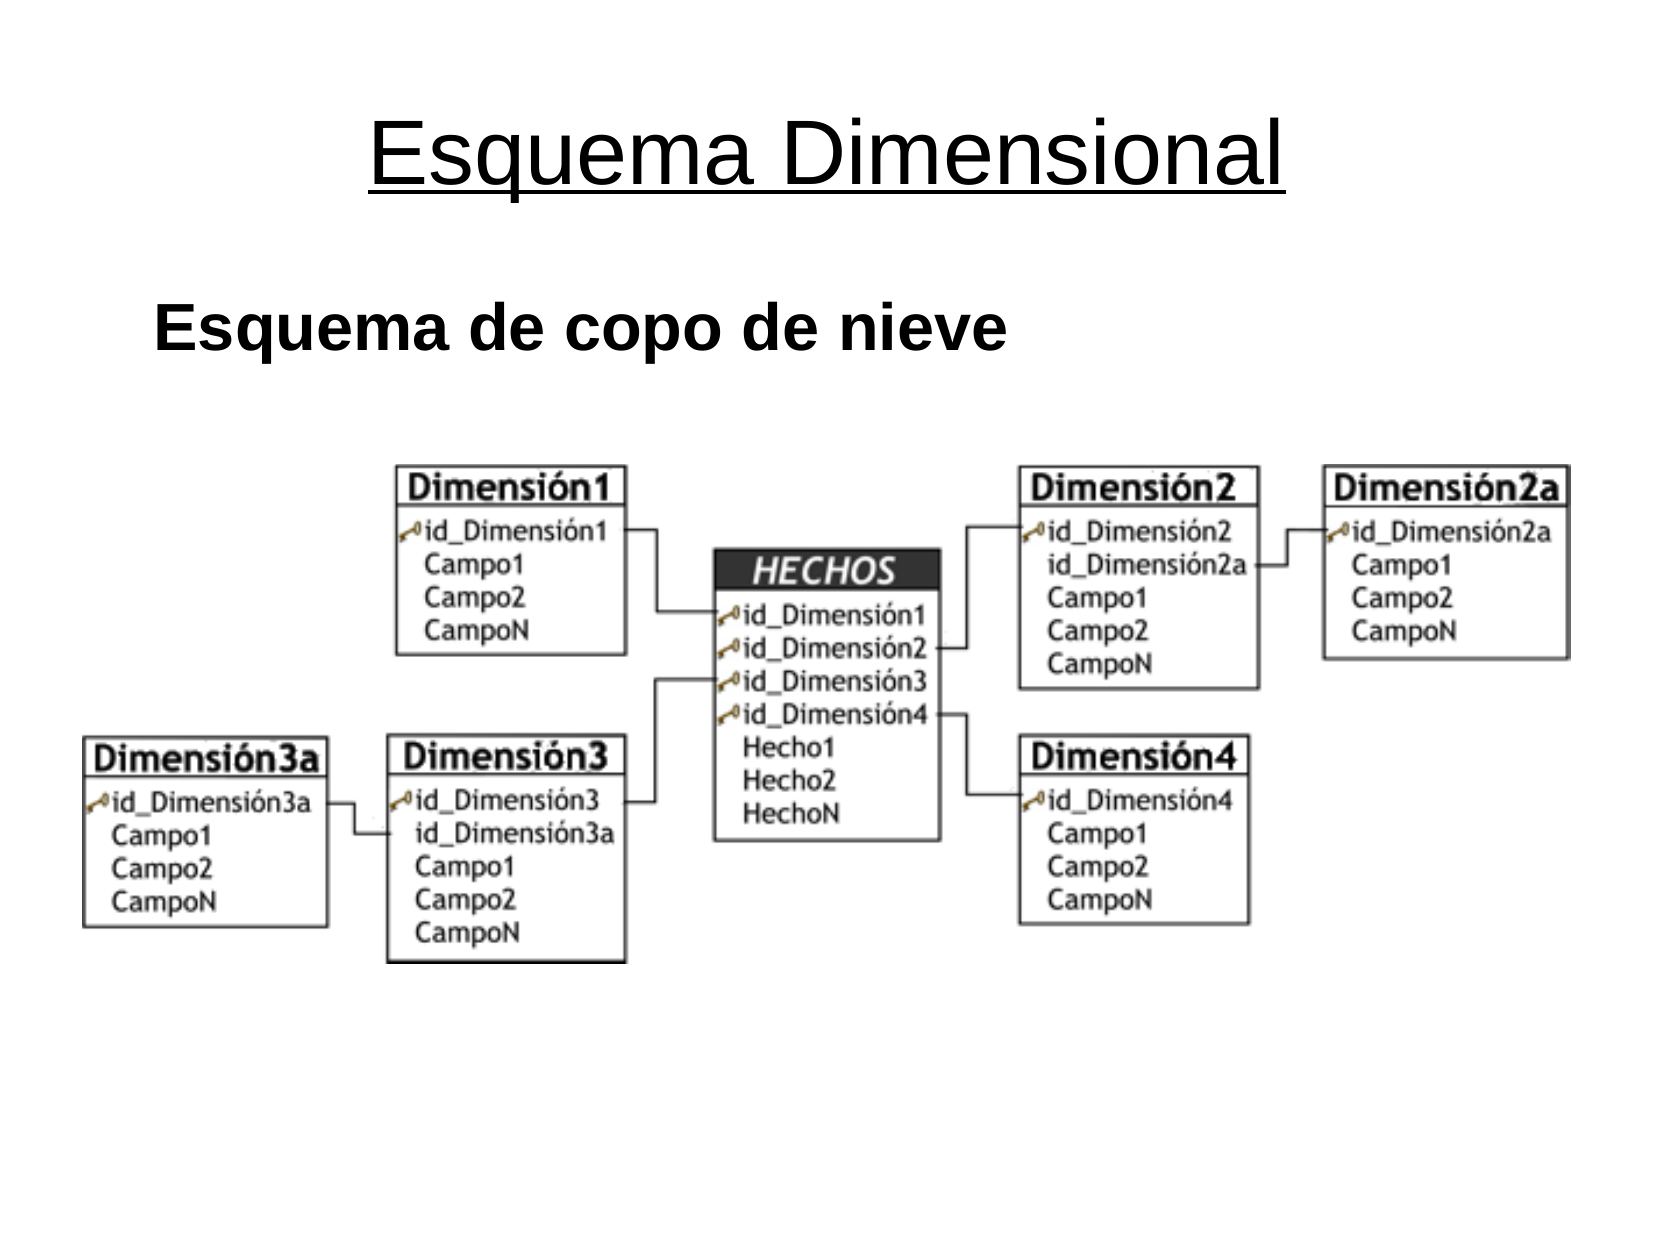

# Esquema Dimensional
Esquema de copo de nieve